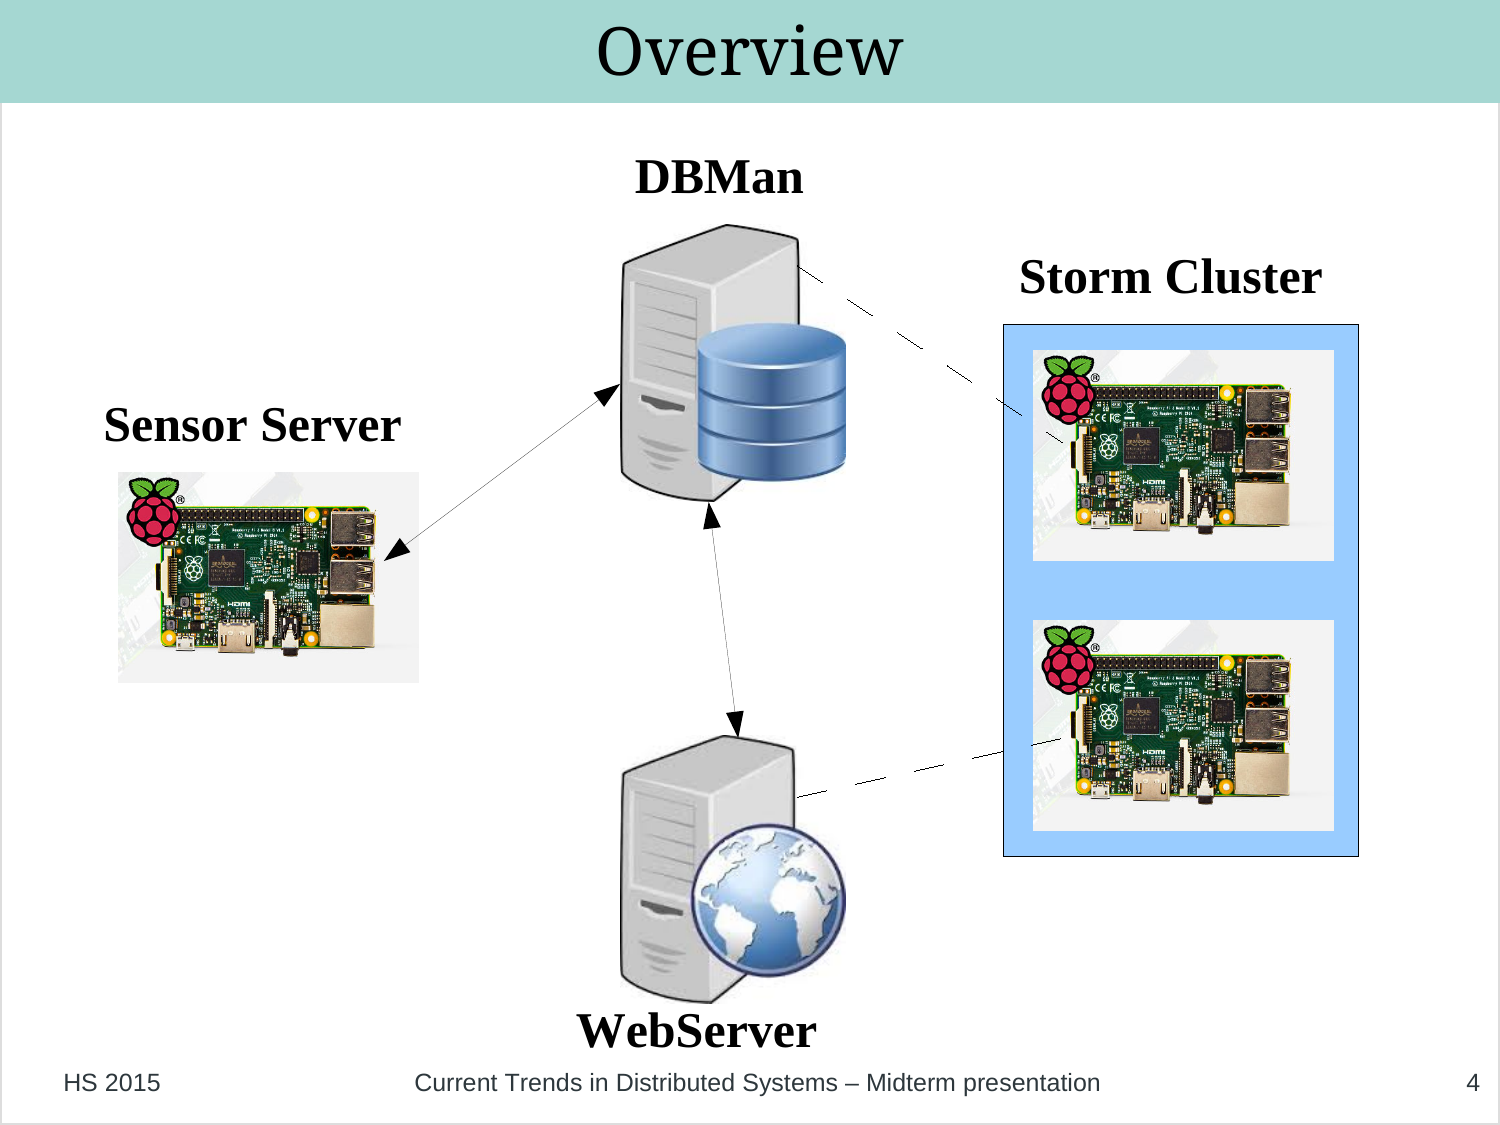

# Overview
DBMan
Storm Cluster
Sensor Server
WebServer
HS 2015
Current Trends in Distributed Systems – Midterm presentation